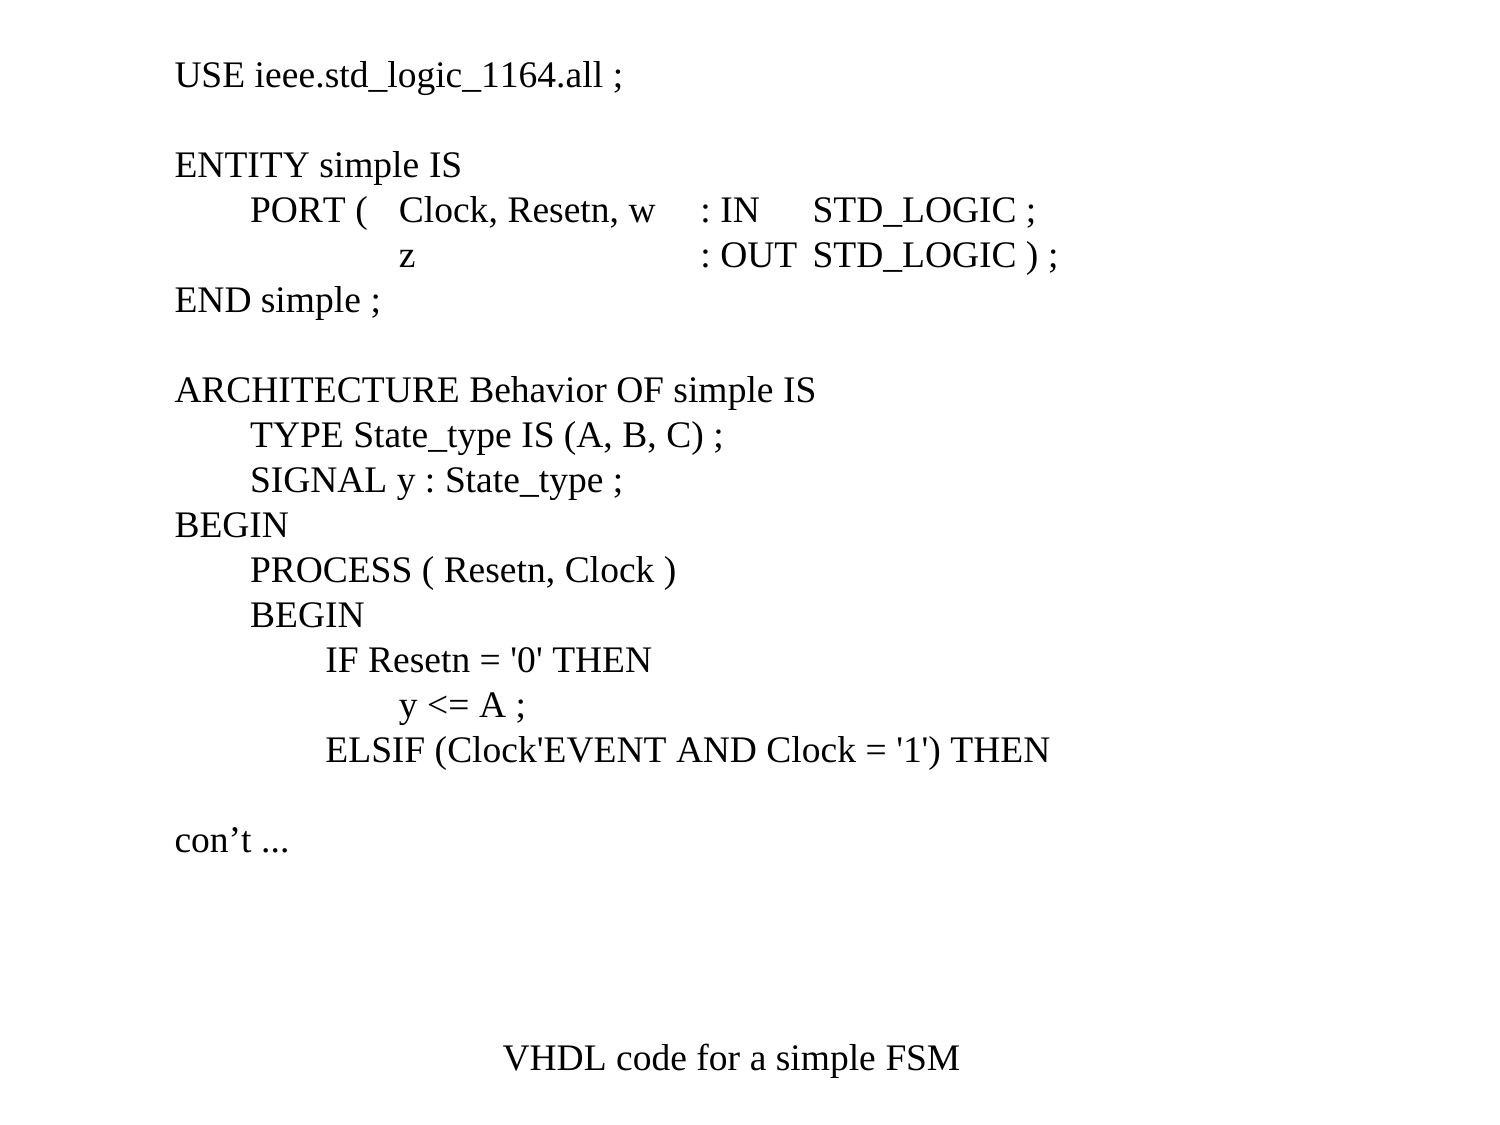

USE ieee.std_logic_1164.all ;
ENTITY simple IS
	PORT (	Clock, Resetn, w 	: IN 		STD_LOGIC ;
			z				: OUT 	STD_LOGIC ) ;
END simple ;
ARCHITECTURE Behavior OF simple IS
	TYPE State_type IS (A, B, C) ;
	SIGNAL y : State_type ;
BEGIN
	PROCESS ( Resetn, Clock )
	BEGIN
		IF Resetn = '0' THEN
			y <= A ;
		ELSIF (Clock'EVENT AND Clock = '1') THEN
con’t ...
VHDL code for a simple FSM